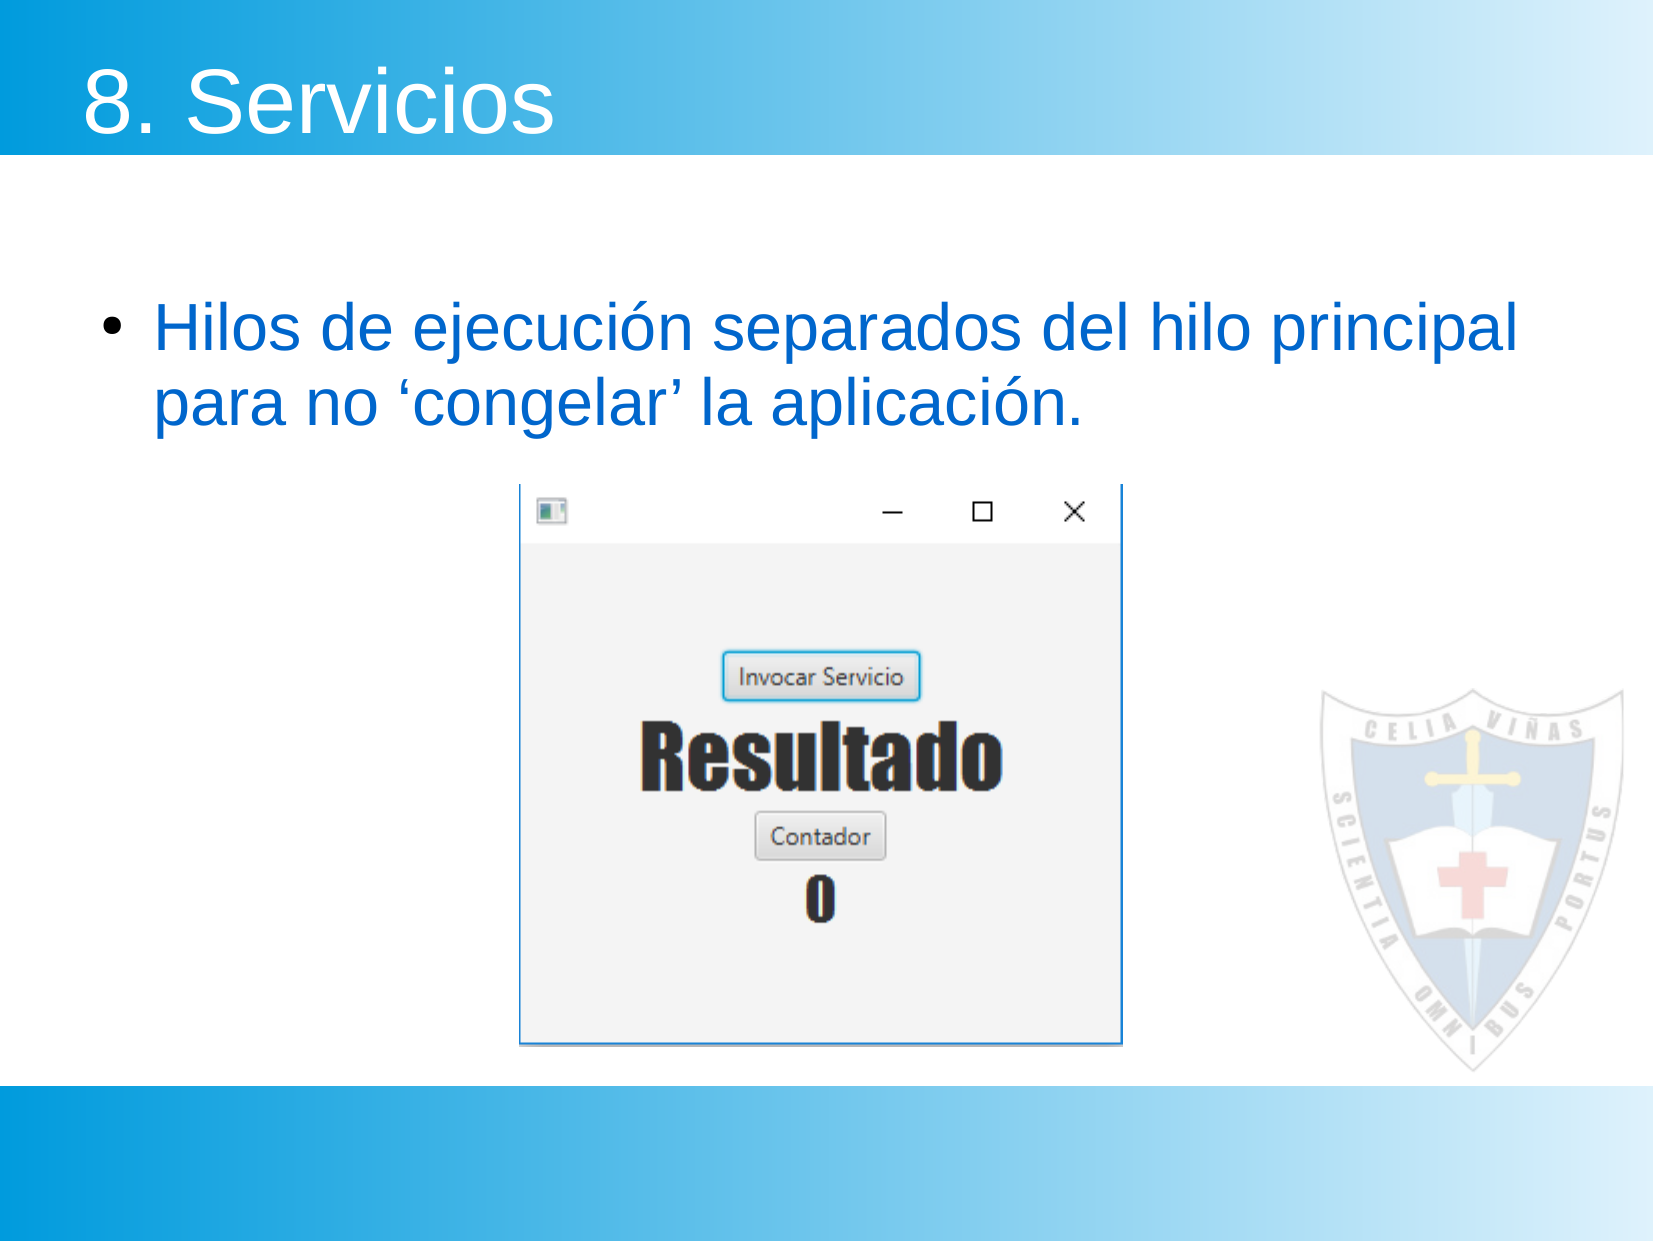

# 8. Servicios
Hilos de ejecución separados del hilo principal para no ‘congelar’ la aplicación.